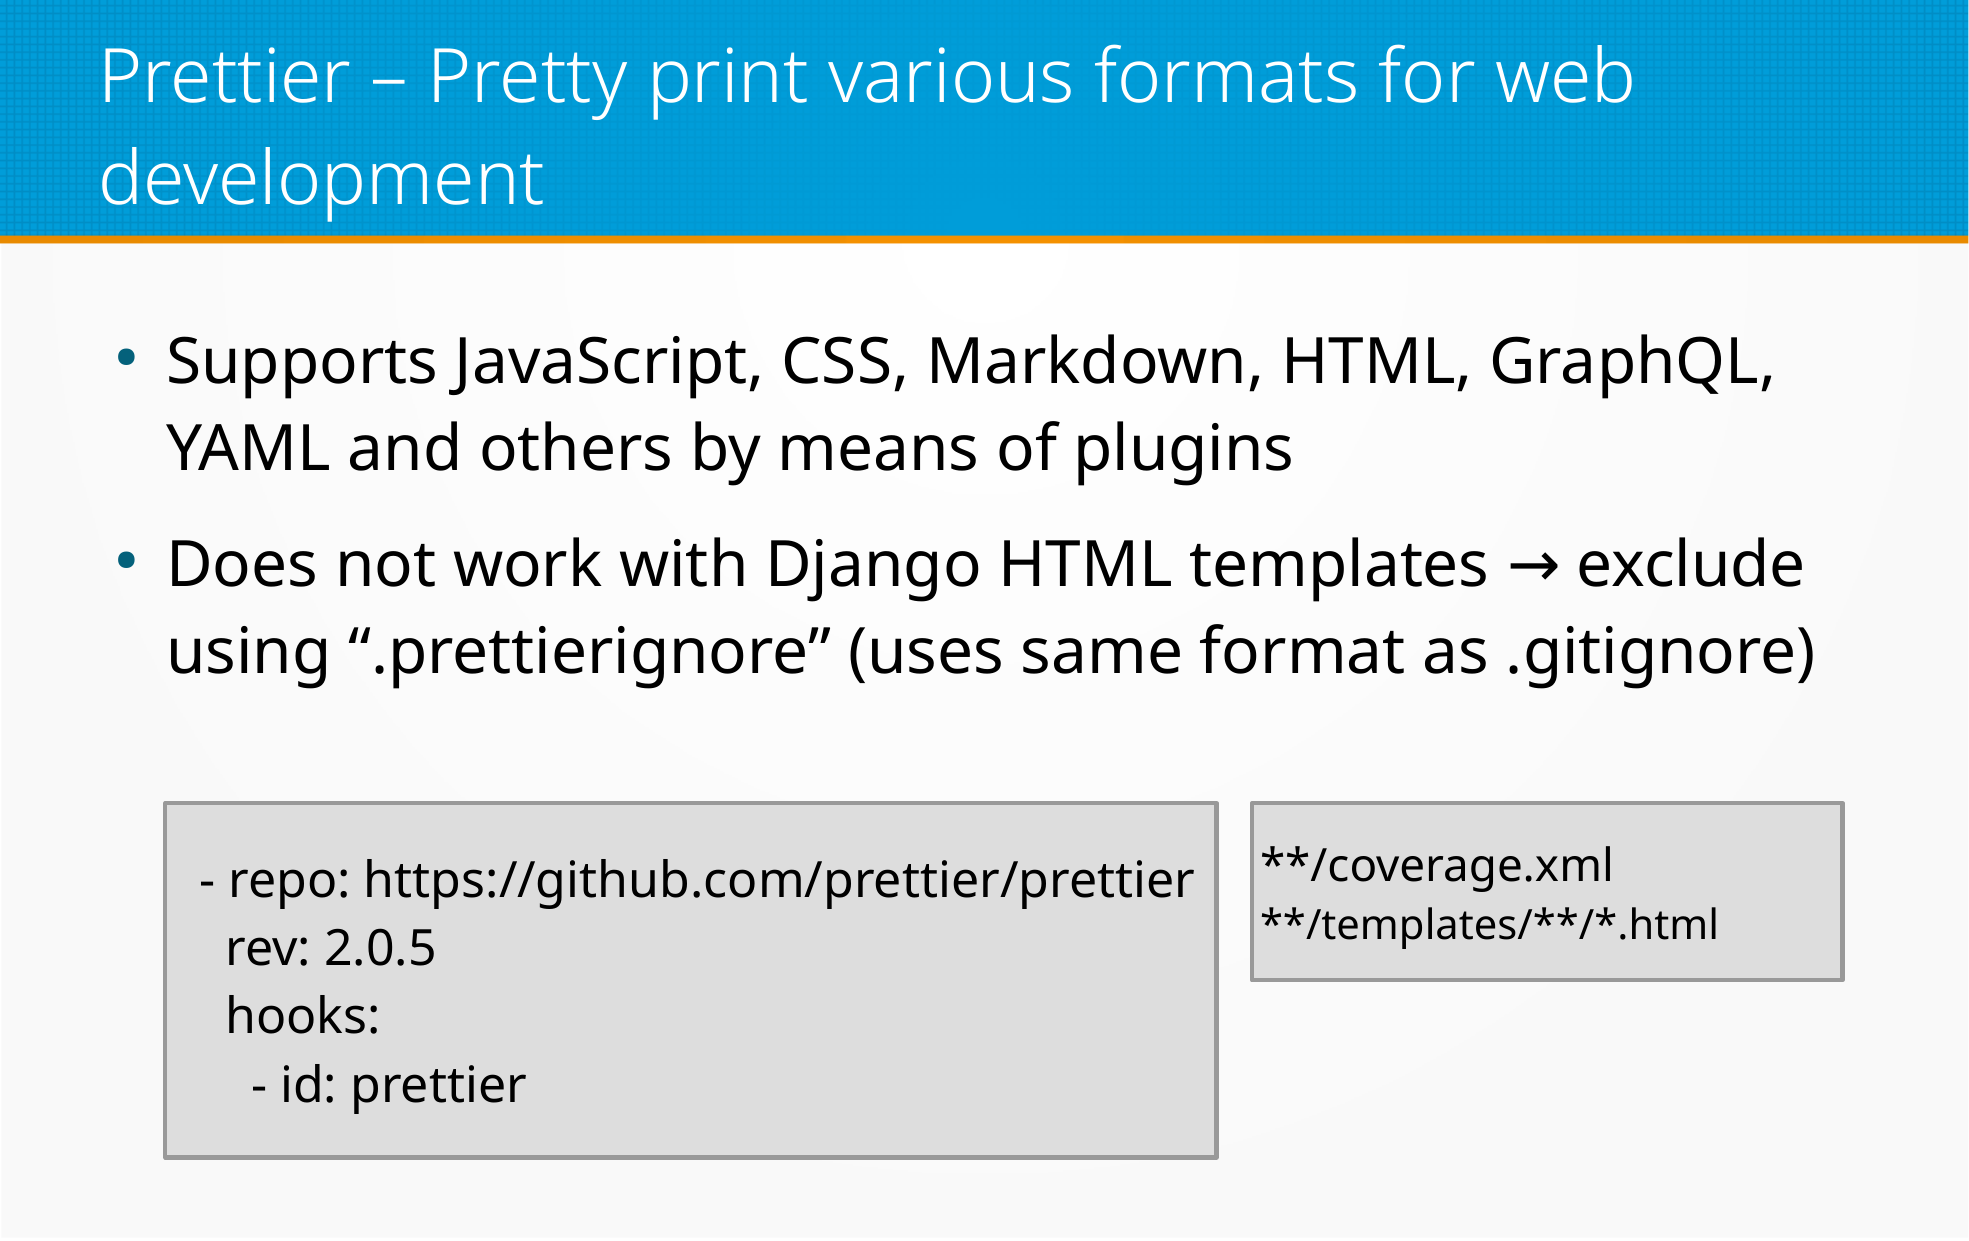

# Prettier – Pretty print various formats for web development
Supports JavaScript, CSS, Markdown, HTML, GraphQL, YAML and others by means of plugins
Does not work with Django HTML templates → exclude using “.prettierignore” (uses same format as .gitignore)
 - repo: https://github.com/prettier/prettier
 rev: 2.0.5
 hooks:
 - id: prettier
**/coverage.xml
**/templates/**/*.html